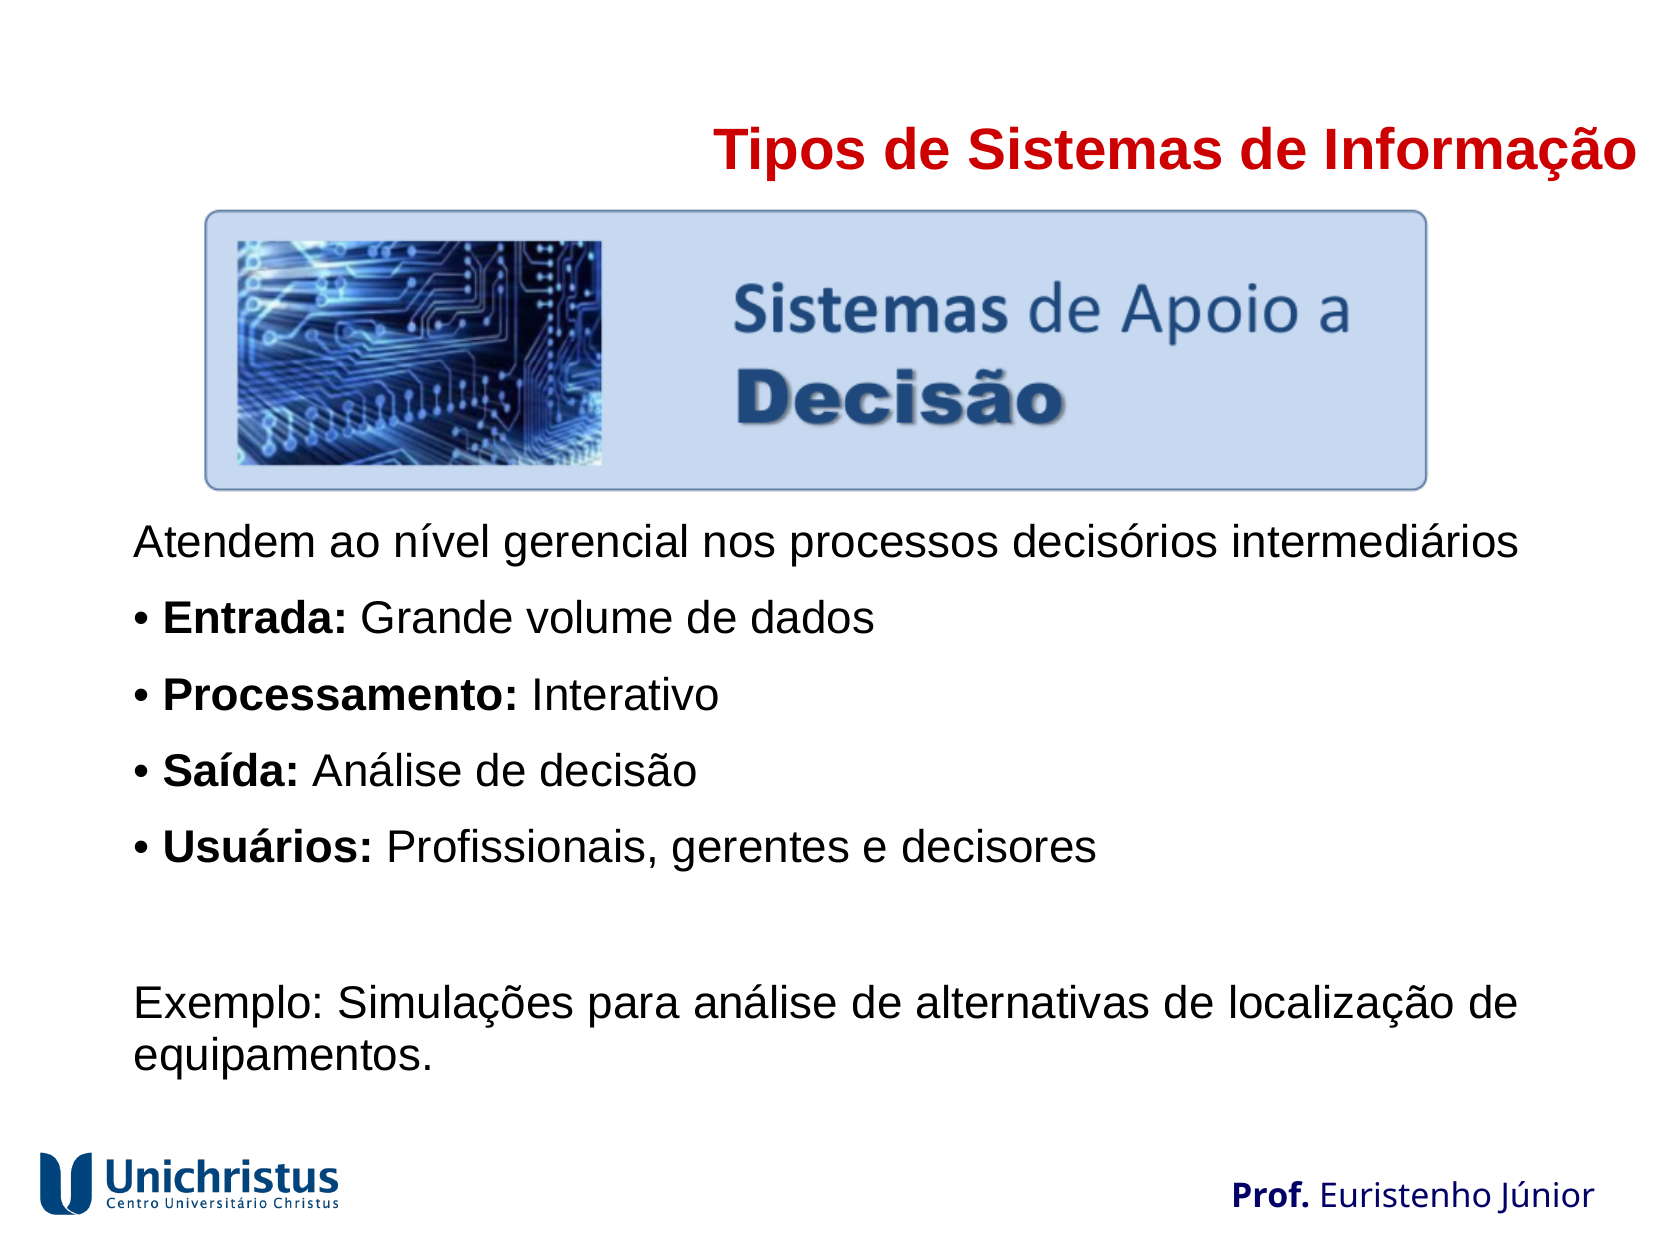

Tipos de Sistemas de Informação
Atendem ao nível gerencial nos processos decisórios intermediários
• Entrada: Grande volume de dados
• Processamento: Interativo
• Saída: Análise de decisão
• Usuários: Profissionais, gerentes e decisores
Exemplo: Simulações para análise de alternativas de localização de equipamentos.
Prof. Euristenho Júnior